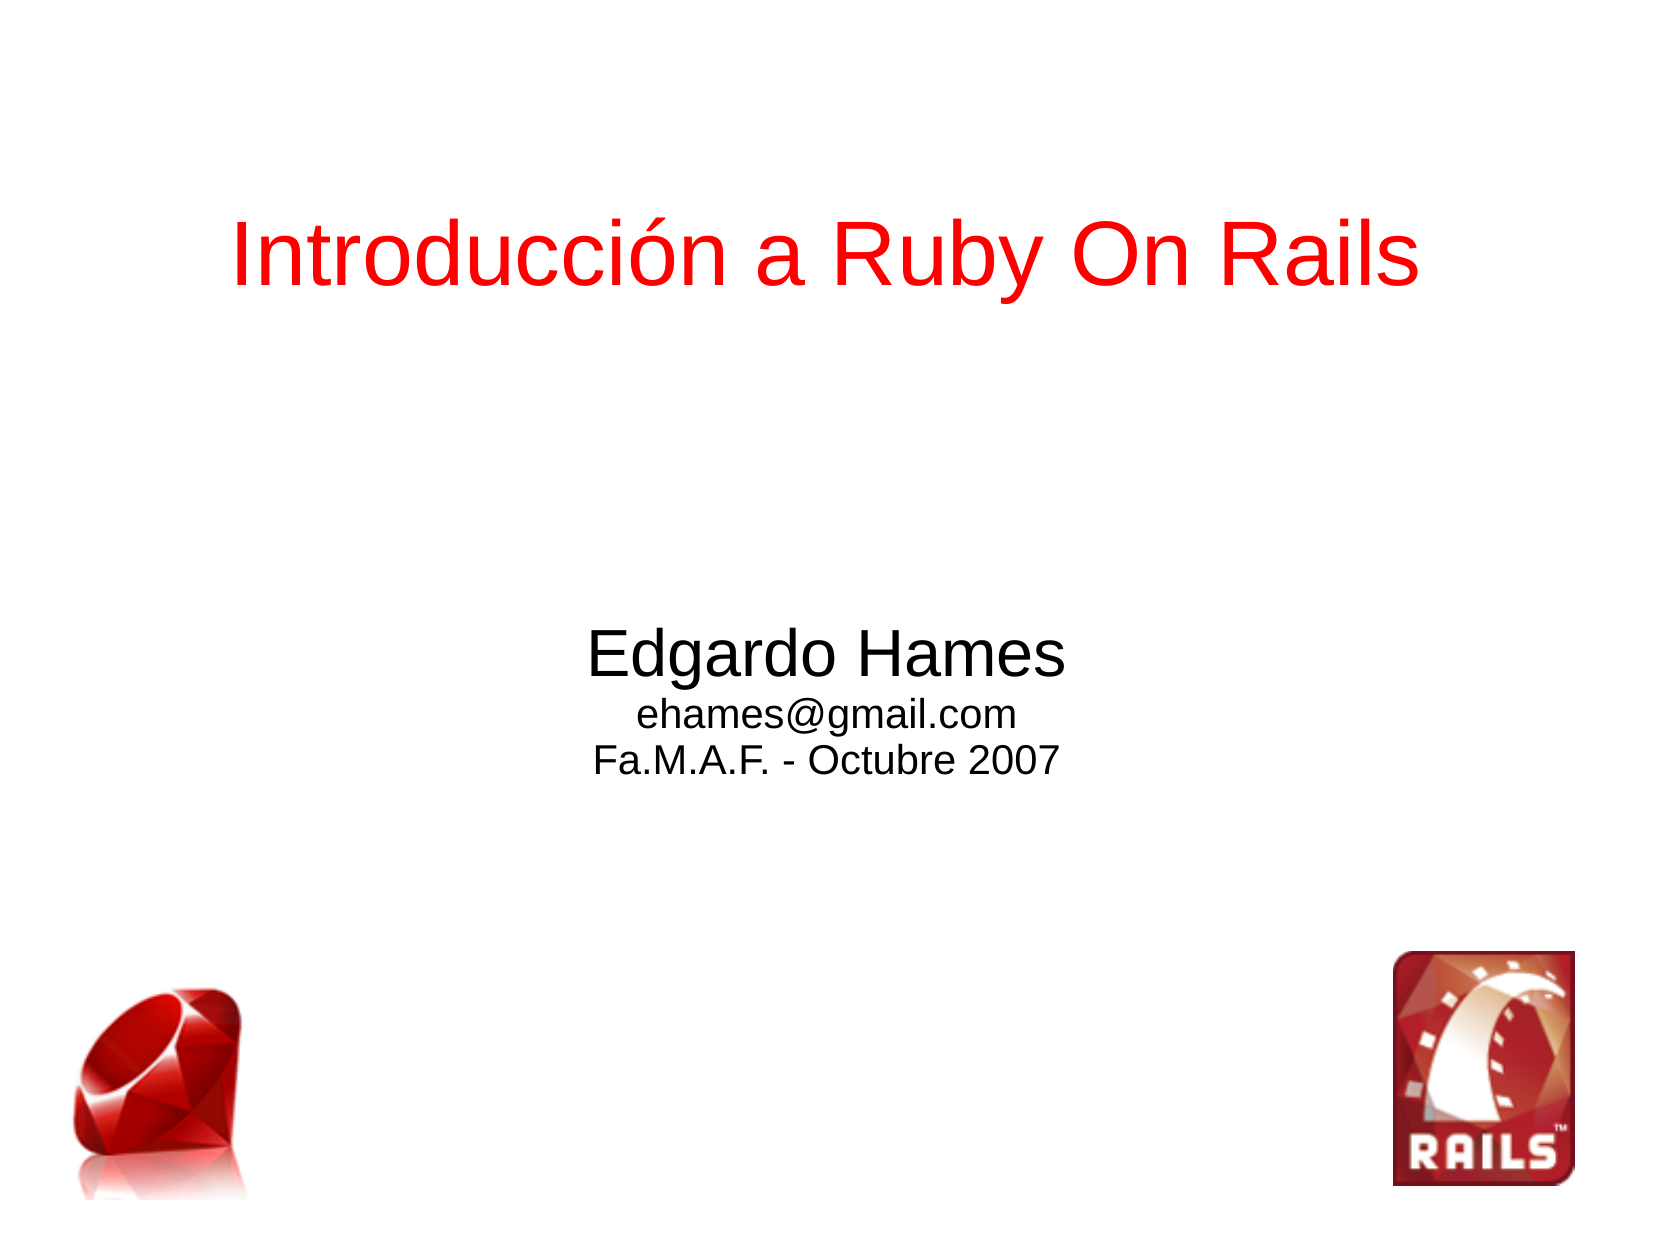

# Introducción a Ruby On Rails
Edgardo Hames
ehames@gmail.com
Fa.M.A.F. - Octubre 2007